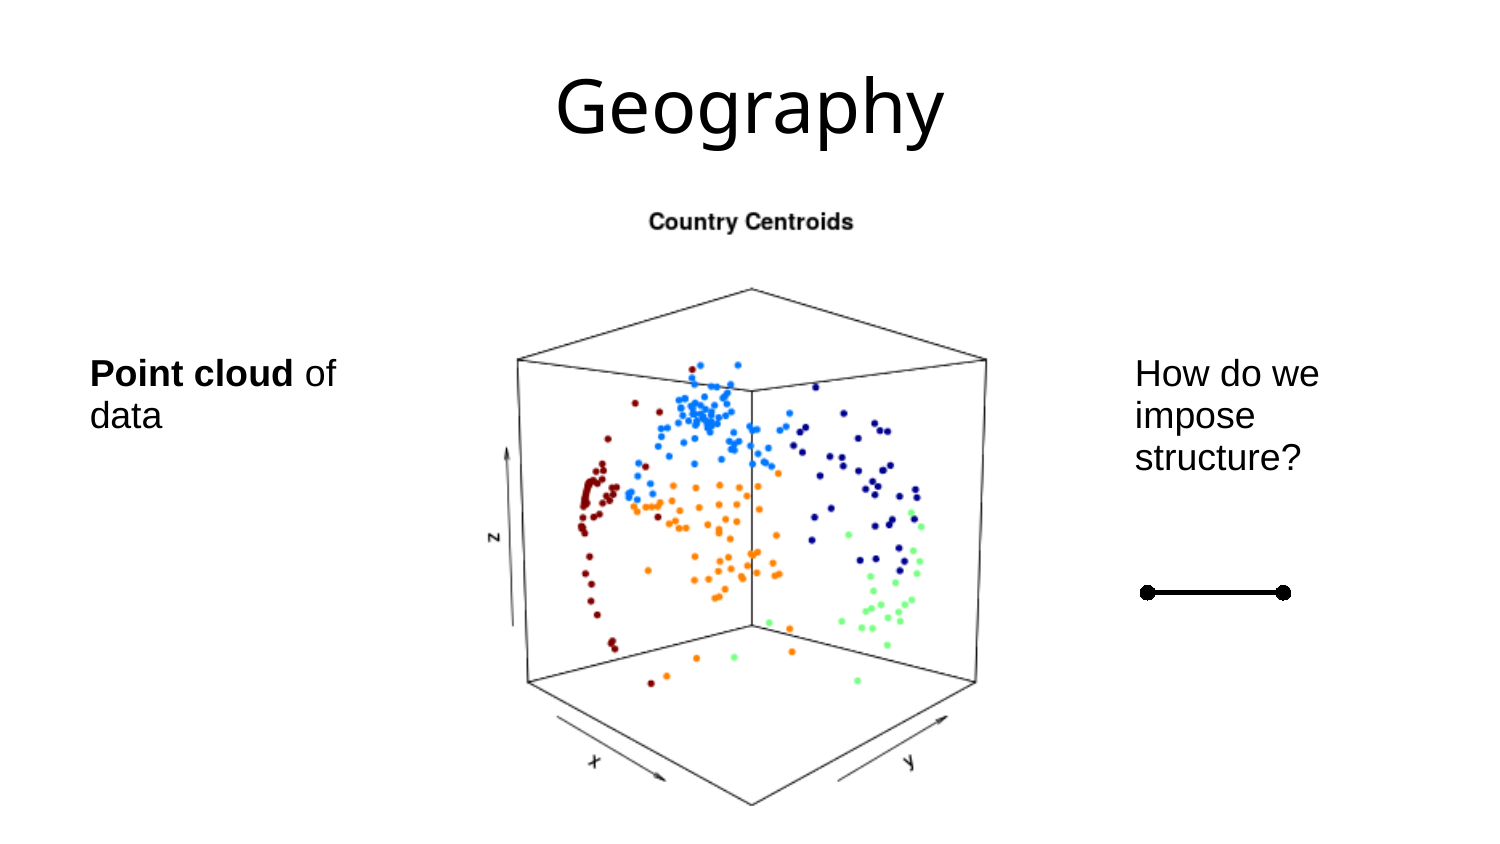

# Geography
Point cloud of data
How do we impose structure?